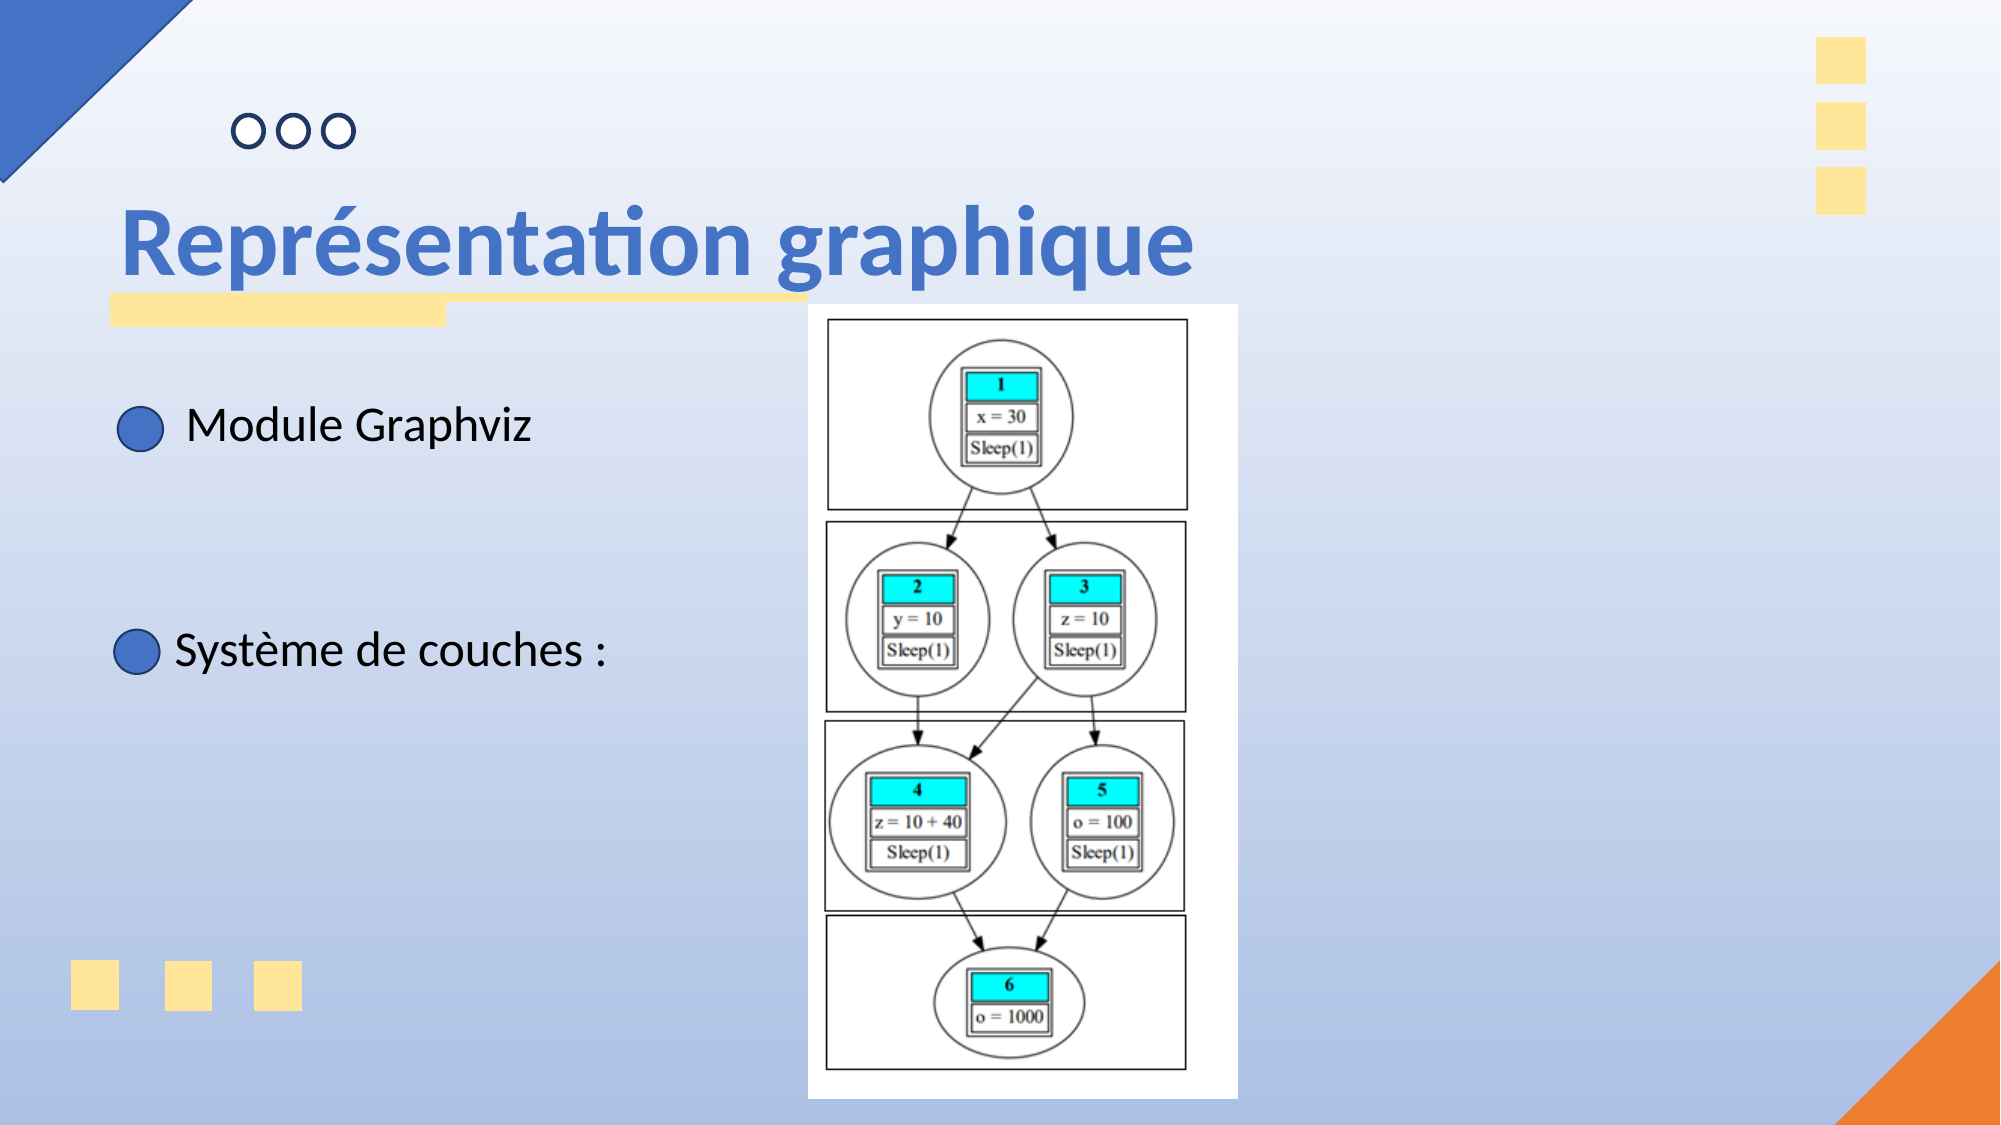

Représentation graphique
Module Graphviz
Système de couches :